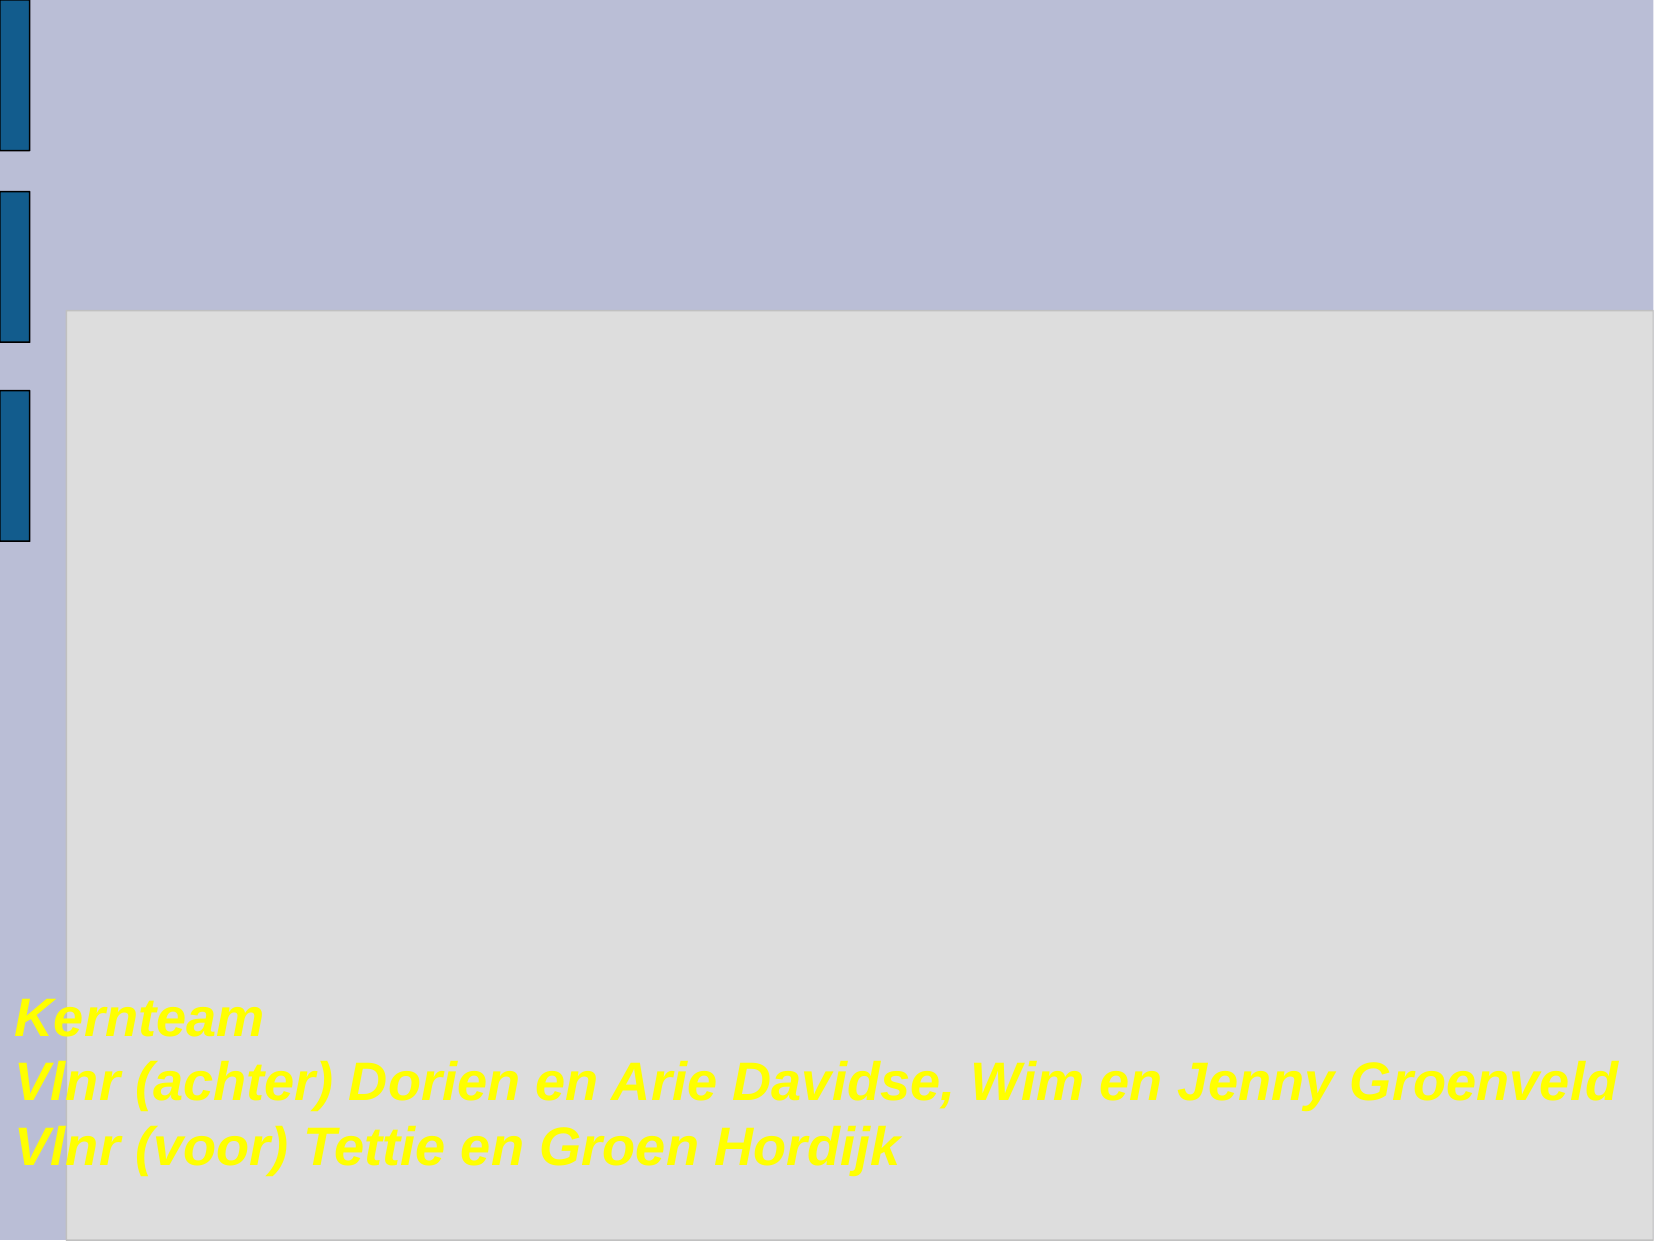

Kernteam
Vlnr (achter) Dorien en Arie Davidse, Wim en Jenny Groenveld
Vlnr (voor) Tettie en Groen Hordijk